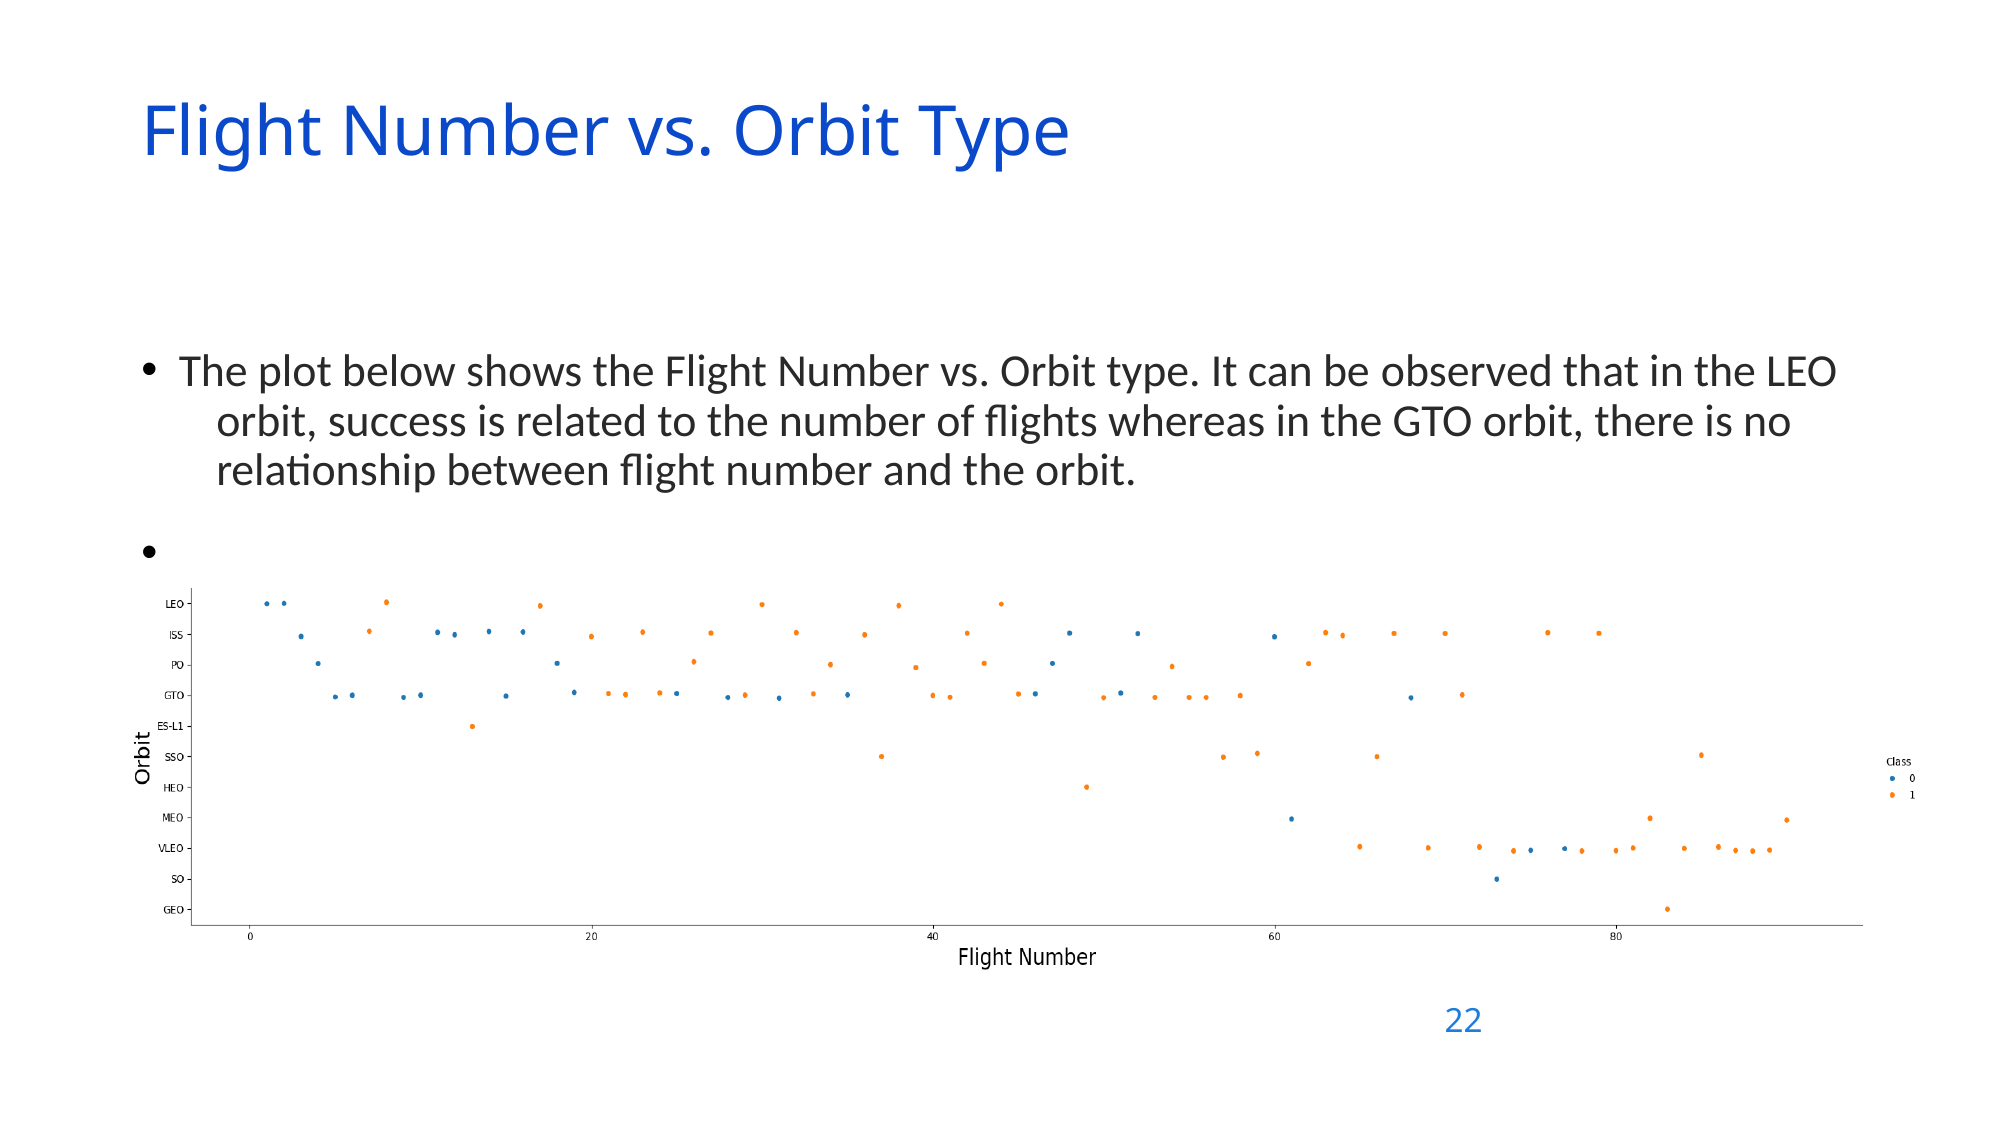

Flight Number vs. Orbit Type
# The plot below shows the Flight Number vs. Orbit type. It can be observed that in the LEO orbit, success is related to the number of flights whereas in the GTO orbit, there is no relationship between flight number and the orbit.